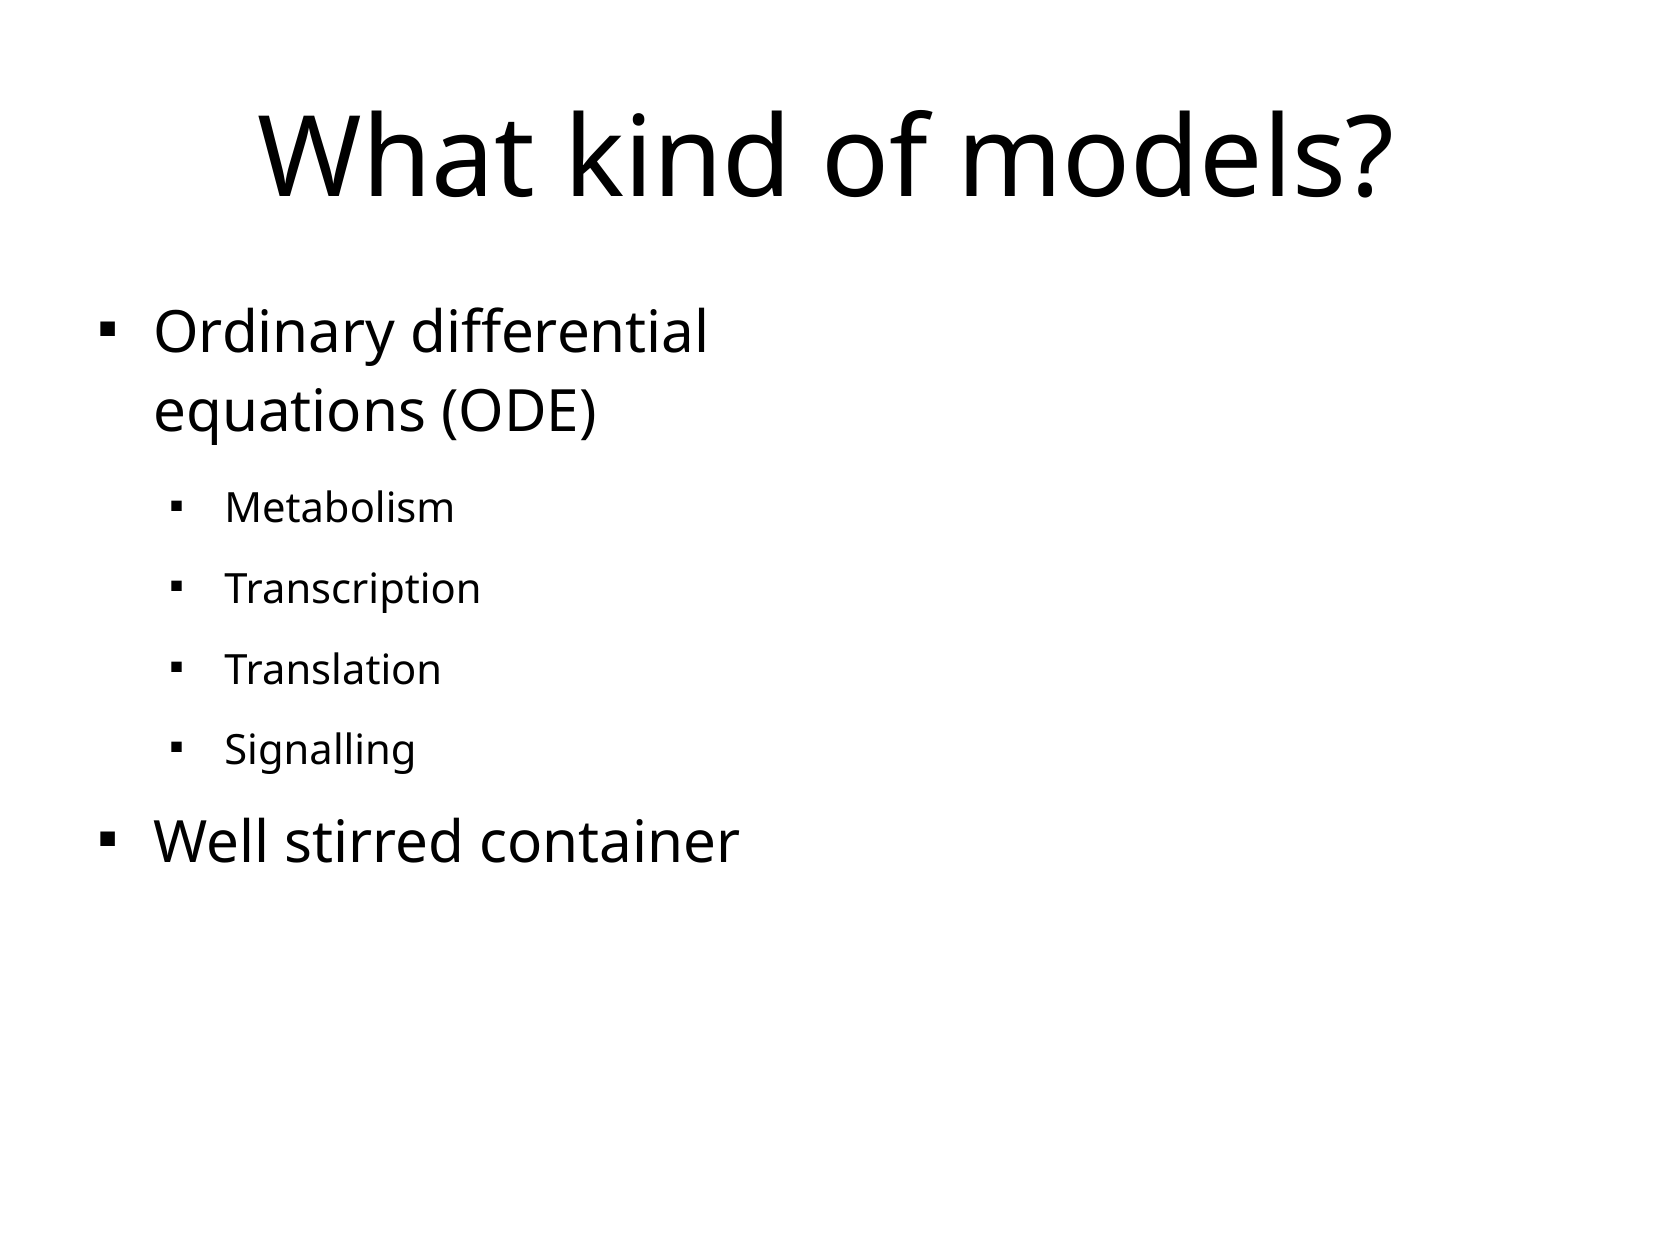

# What kind of models?
Ordinary differential equations (ODE)
Metabolism
Transcription
Translation
Signalling
Well stirred container